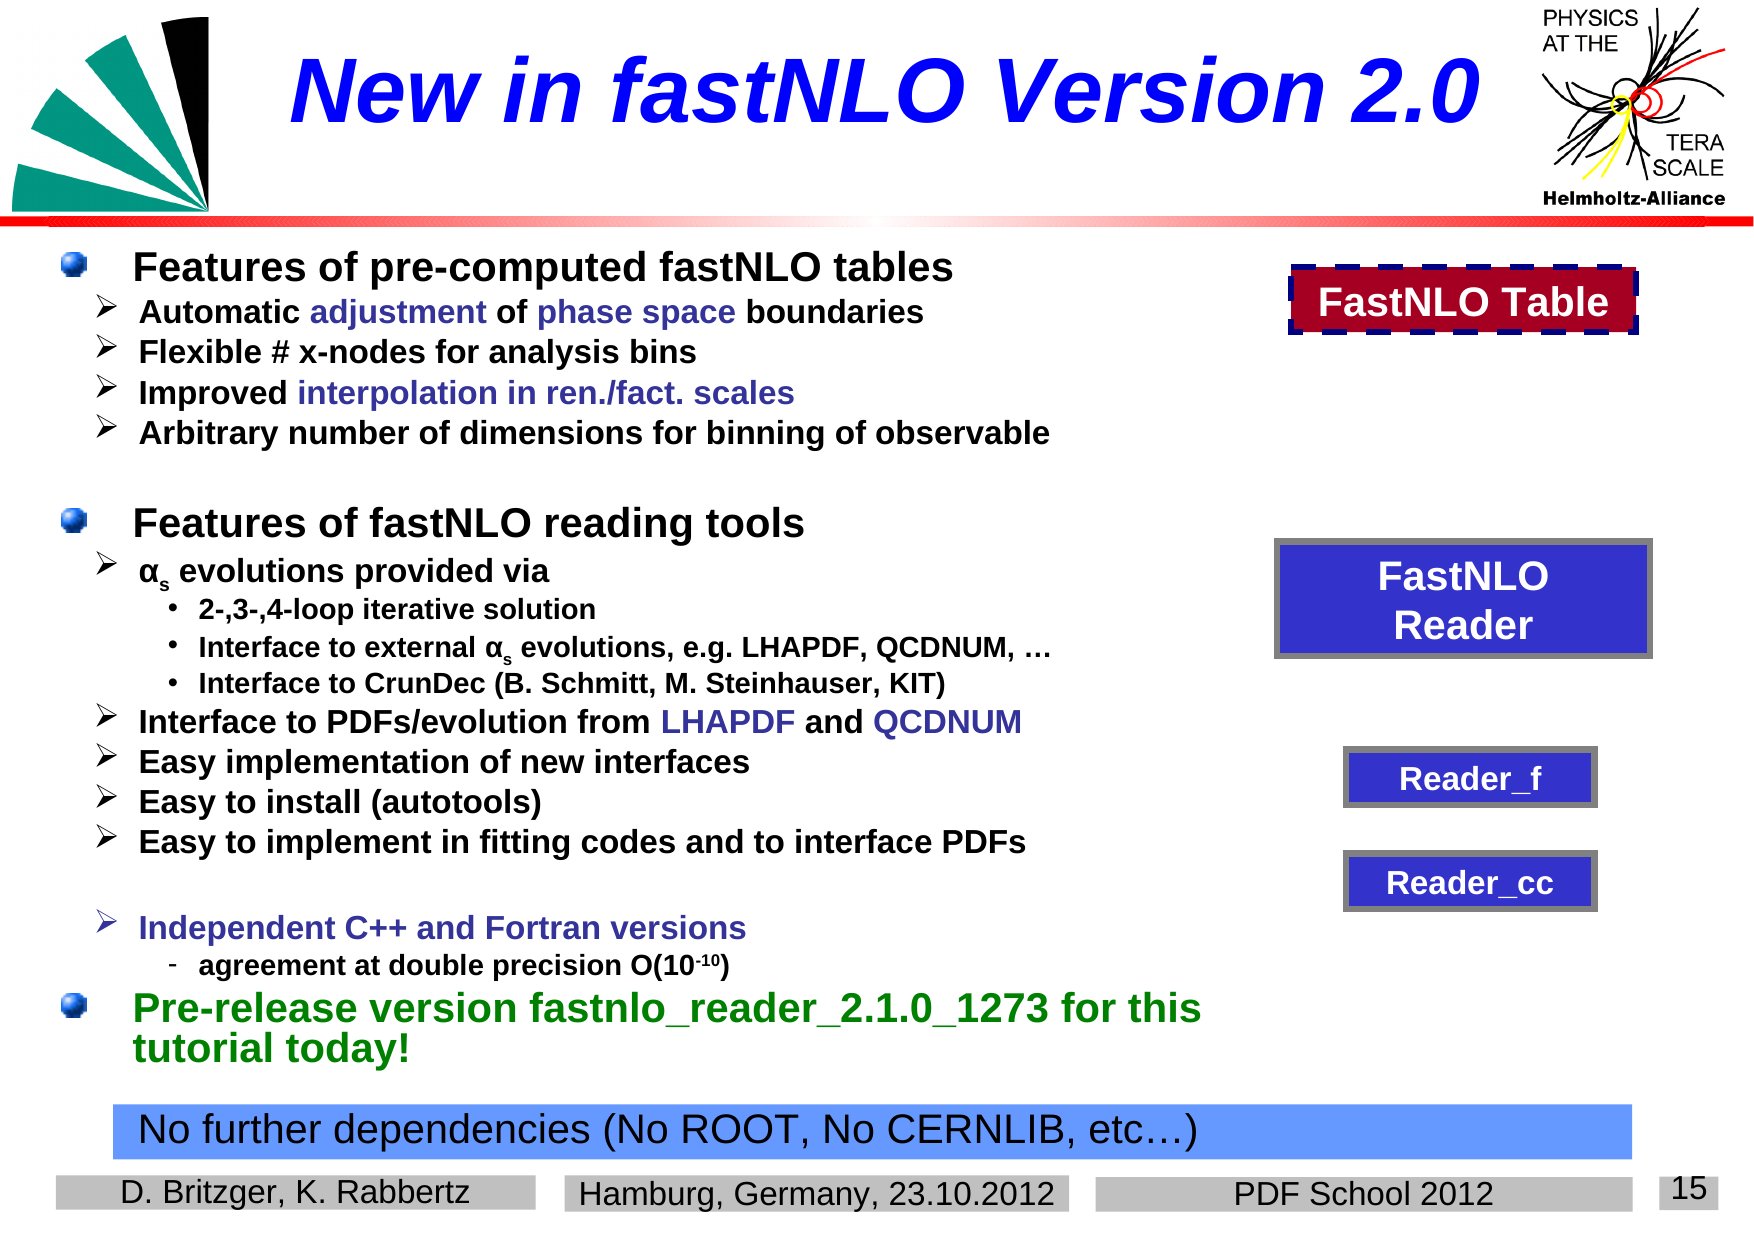

# New in fastNLO Version 2.0
Features of pre-computed fastNLO tables
Automatic adjustment of phase space boundaries
Flexible # x-nodes for analysis bins
Improved interpolation in ren./fact. scales
Arbitrary number of dimensions for binning of observable
Features of fastNLO reading tools
αs evolutions provided via
2-,3-,4-loop iterative solution
Interface to external αs evolutions, e.g. LHAPDF, QCDNUM, …
Interface to CrunDec (B. Schmitt, M. Steinhauser, KIT)
Interface to PDFs/evolution from LHAPDF and QCDNUM
Easy implementation of new interfaces
Easy to install (autotools)
Easy to implement in fitting codes and to interface PDFs
Independent C++ and Fortran versions
agreement at double precision O(10-10)
Pre-release version fastnlo_reader_2.1.0_1273 for this tutorial today!
FastNLO Table
FastNLO
Reader
Reader_f
Reader_cc
No further dependencies (No ROOT, No CERNLIB, etc…)